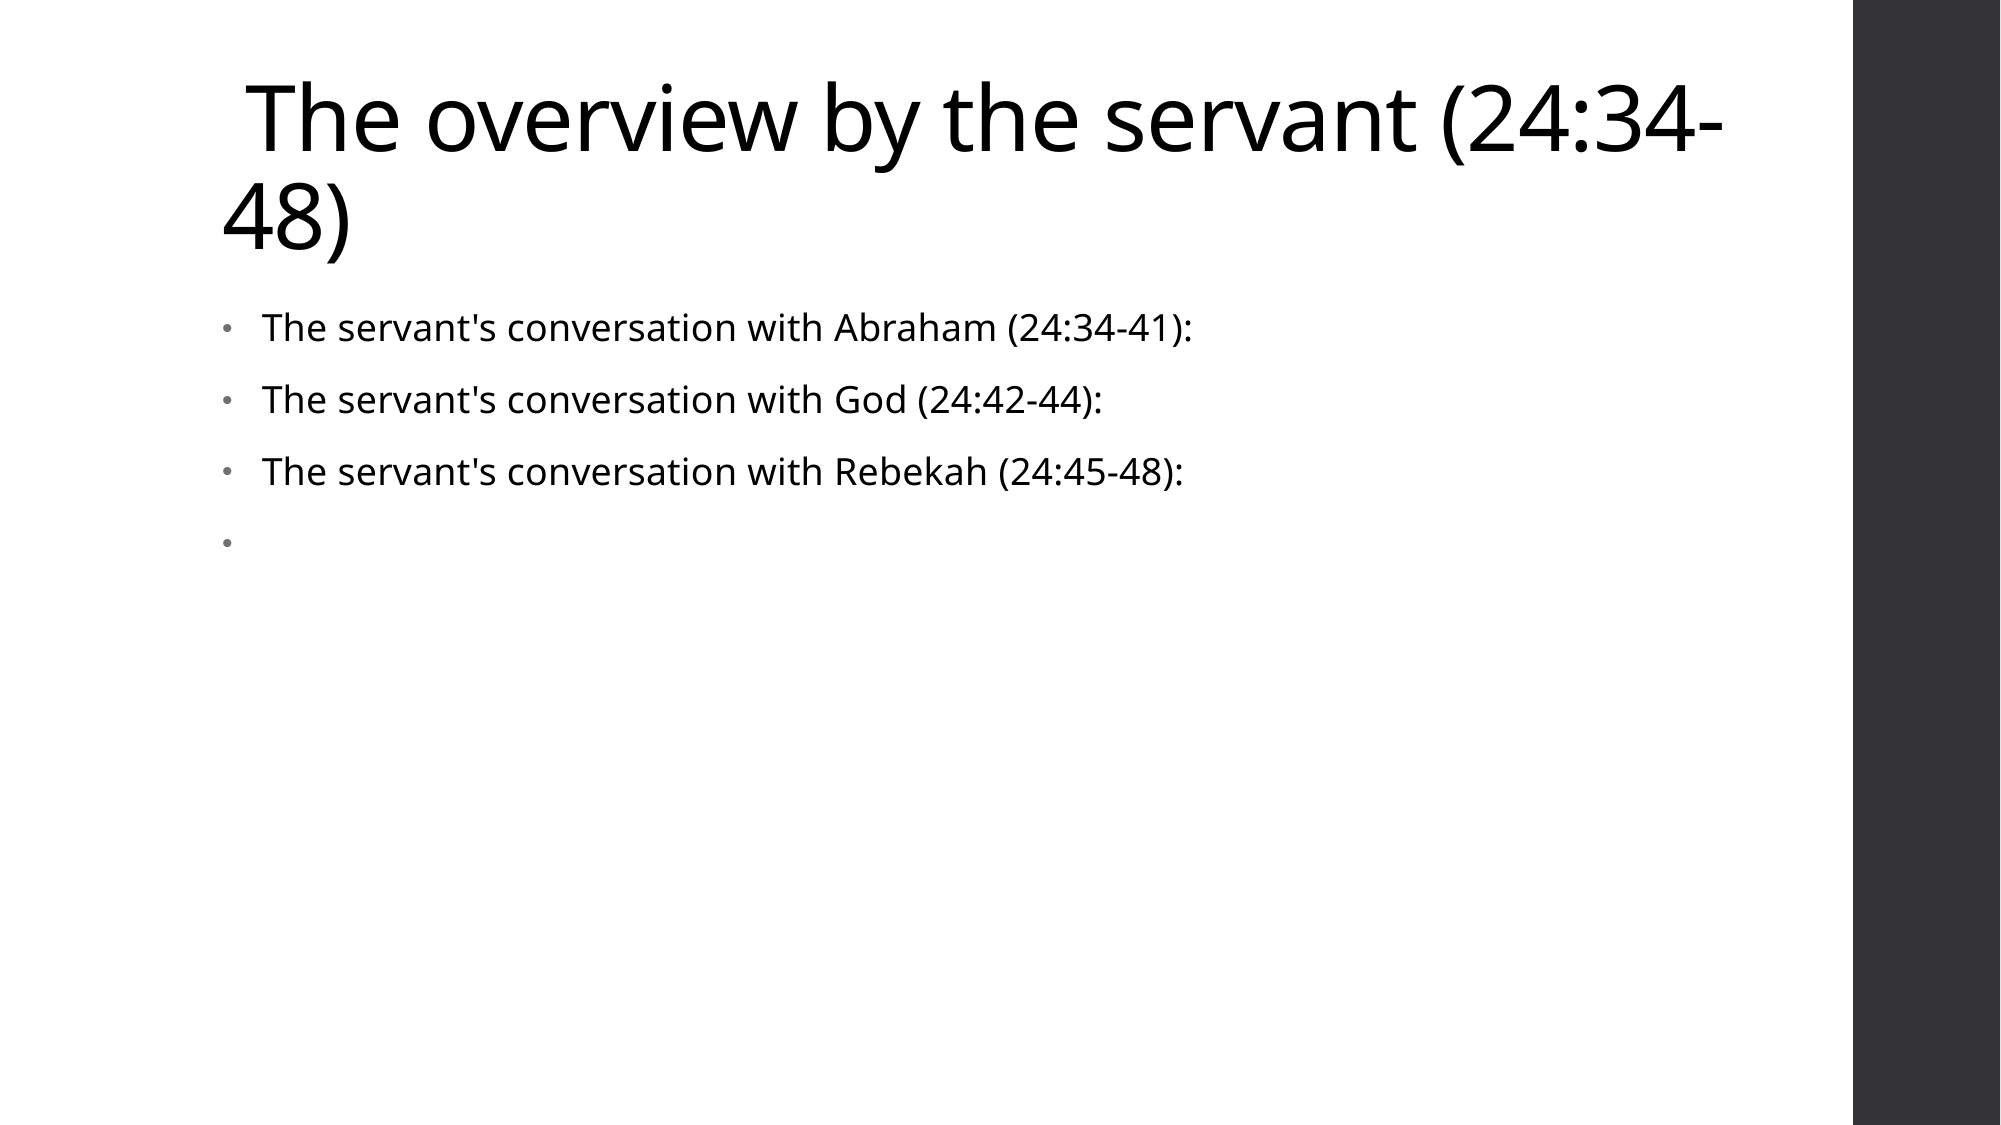

# The overview by the servant (24:34-48)
 The servant's conversation with Abraham (24:34-41):
 The servant's conversation with God (24:42-44):
 The servant's conversation with Rebekah (24:45-48):